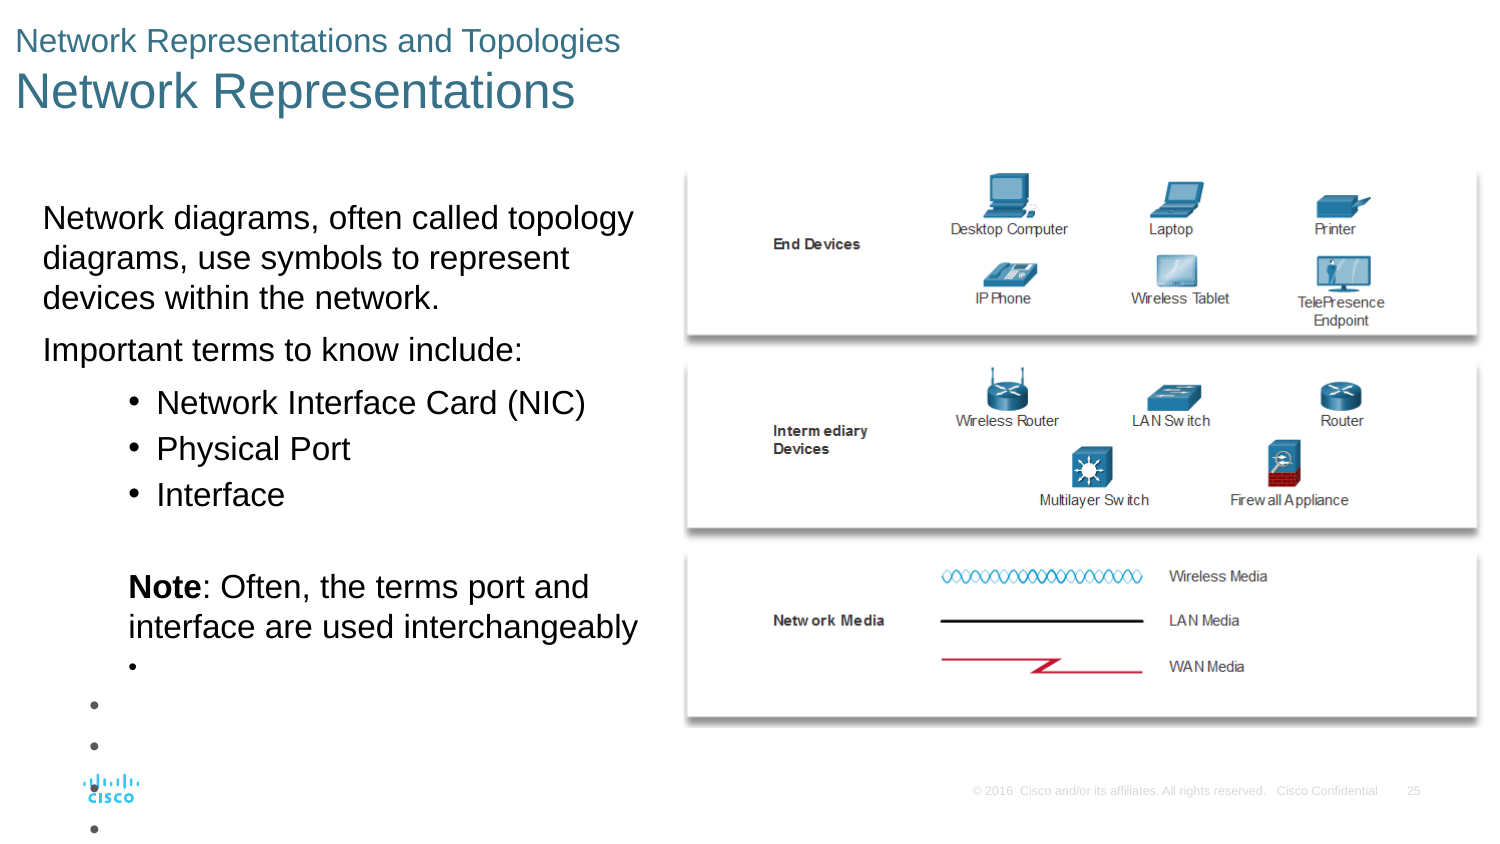

# Network Representations and Topologies Network Representations
Network diagrams, often called topology diagrams, use symbols to represent devices within the network.
Important terms to know include:
Network Interface Card (NIC)
Physical Port
Interface
Note: Often, the terms port and interface are used interchangeably